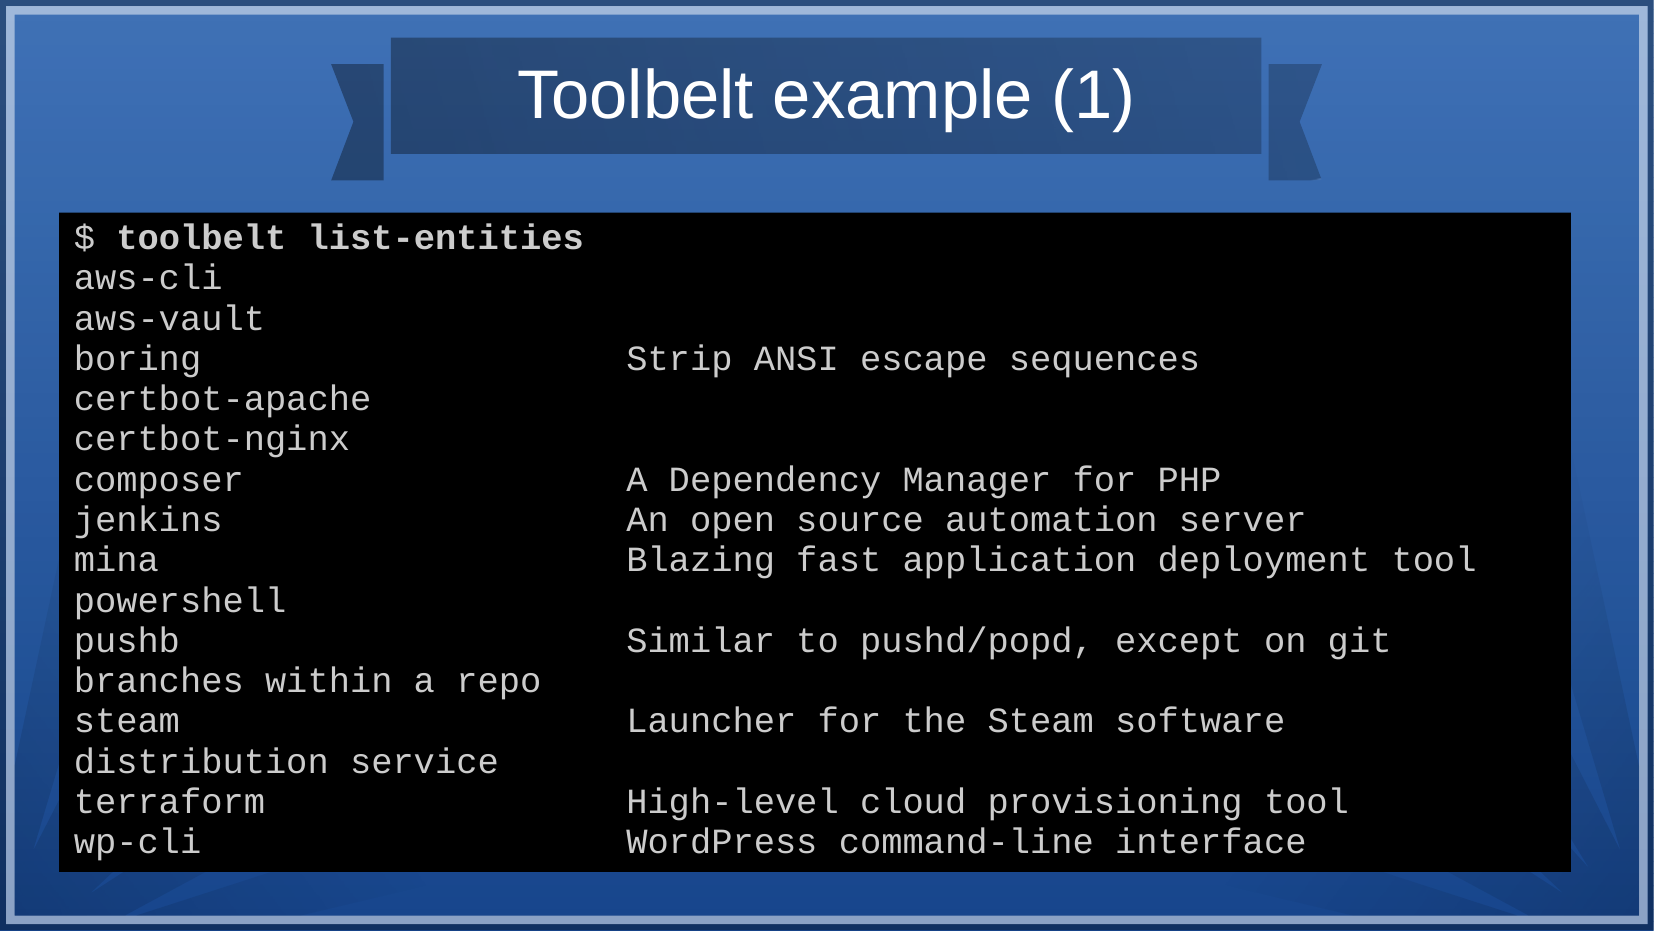

# Toolbelt example (1)
$ toolbelt list-entities
aws-cli
aws-vault
boring Strip ANSI escape sequences
certbot-apache
certbot-nginx
composer A Dependency Manager for PHP
jenkins An open source automation server
mina Blazing fast application deployment tool
powershell
pushb Similar to pushd/popd, except on git branches within a repo
steam Launcher for the Steam software distribution service
terraform High-level cloud provisioning tool
wp-cli WordPress command-line interface